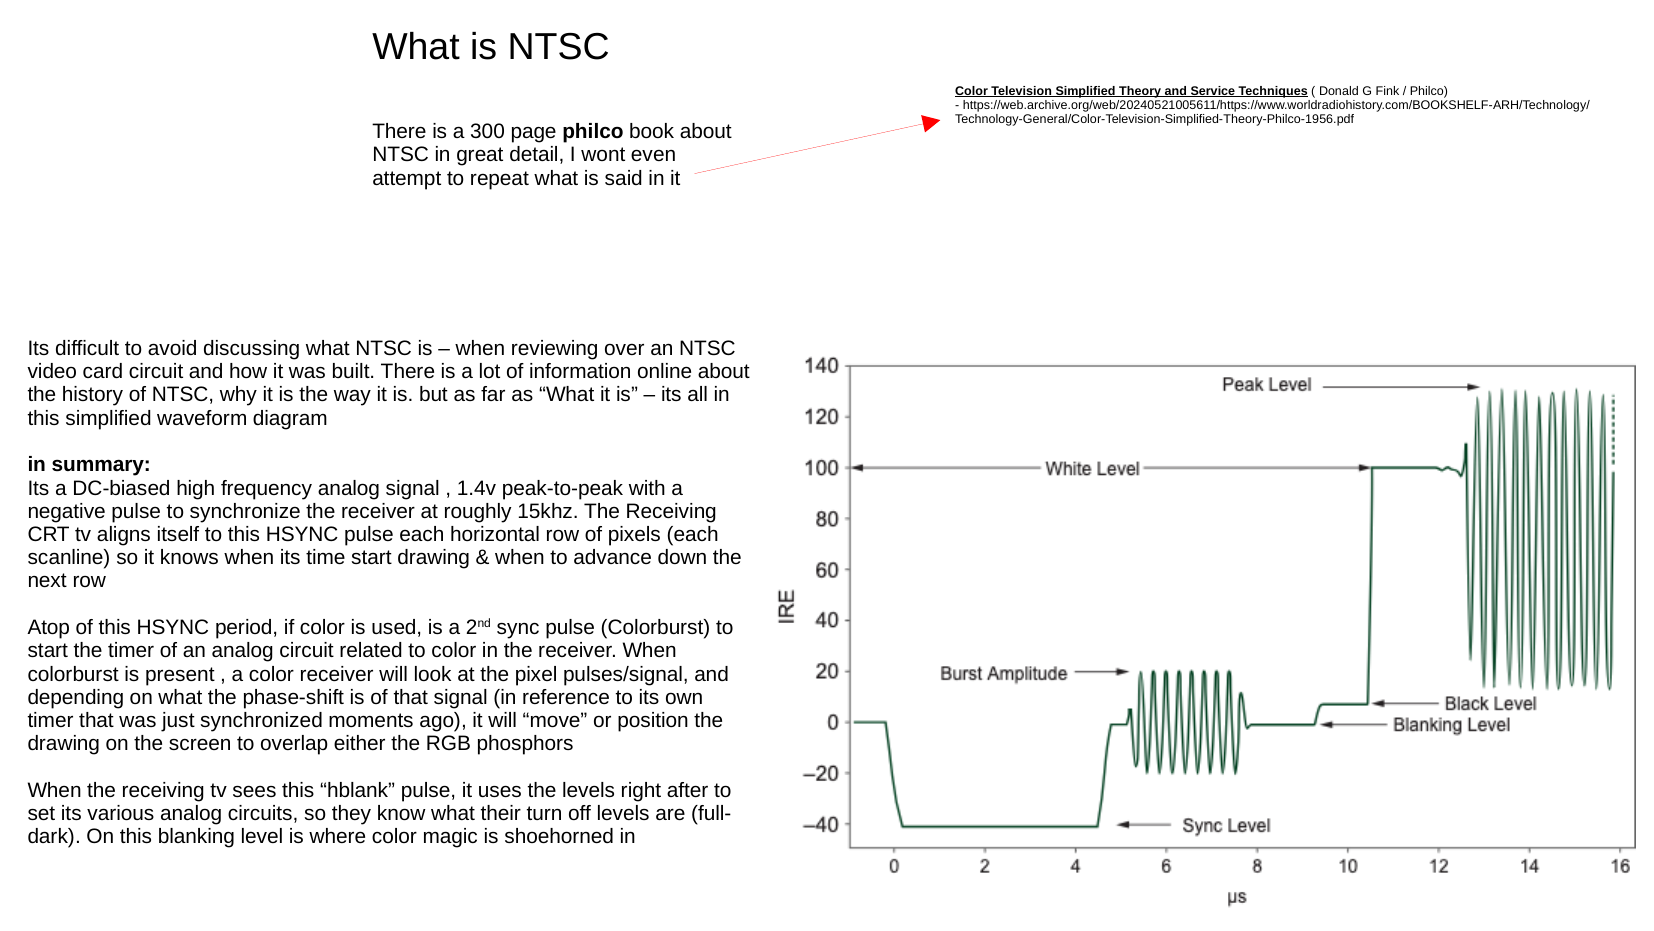

What is NTSC
Color Television Simplified Theory and Service Techniques ( Donald G Fink / Philco)
- https://web.archive.org/web/20240521005611/https://www.worldradiohistory.com/BOOKSHELF-ARH/Technology/Technology-General/Color-Television-Simplified-Theory-Philco-1956.pdf
There is a 300 page philco book about NTSC in great detail, I wont even attempt to repeat what is said in it
Its difficult to avoid discussing what NTSC is – when reviewing over an NTSC video card circuit and how it was built. There is a lot of information online about the history of NTSC, why it is the way it is. but as far as “What it is” – its all in this simplified waveform diagram
in summary:
Its a DC-biased high frequency analog signal , 1.4v peak-to-peak with a negative pulse to synchronize the receiver at roughly 15khz. The Receiving CRT tv aligns itself to this HSYNC pulse each horizontal row of pixels (each scanline) so it knows when its time start drawing & when to advance down the next row
Atop of this HSYNC period, if color is used, is a 2nd sync pulse (Colorburst) to start the timer of an analog circuit related to color in the receiver. When colorburst is present , a color receiver will look at the pixel pulses/signal, and depending on what the phase-shift is of that signal (in reference to its own timer that was just synchronized moments ago), it will “move” or position the drawing on the screen to overlap either the RGB phosphors
When the receiving tv sees this “hblank” pulse, it uses the levels right after to set its various analog circuits, so they know what their turn off levels are (full-dark). On this blanking level is where color magic is shoehorned in